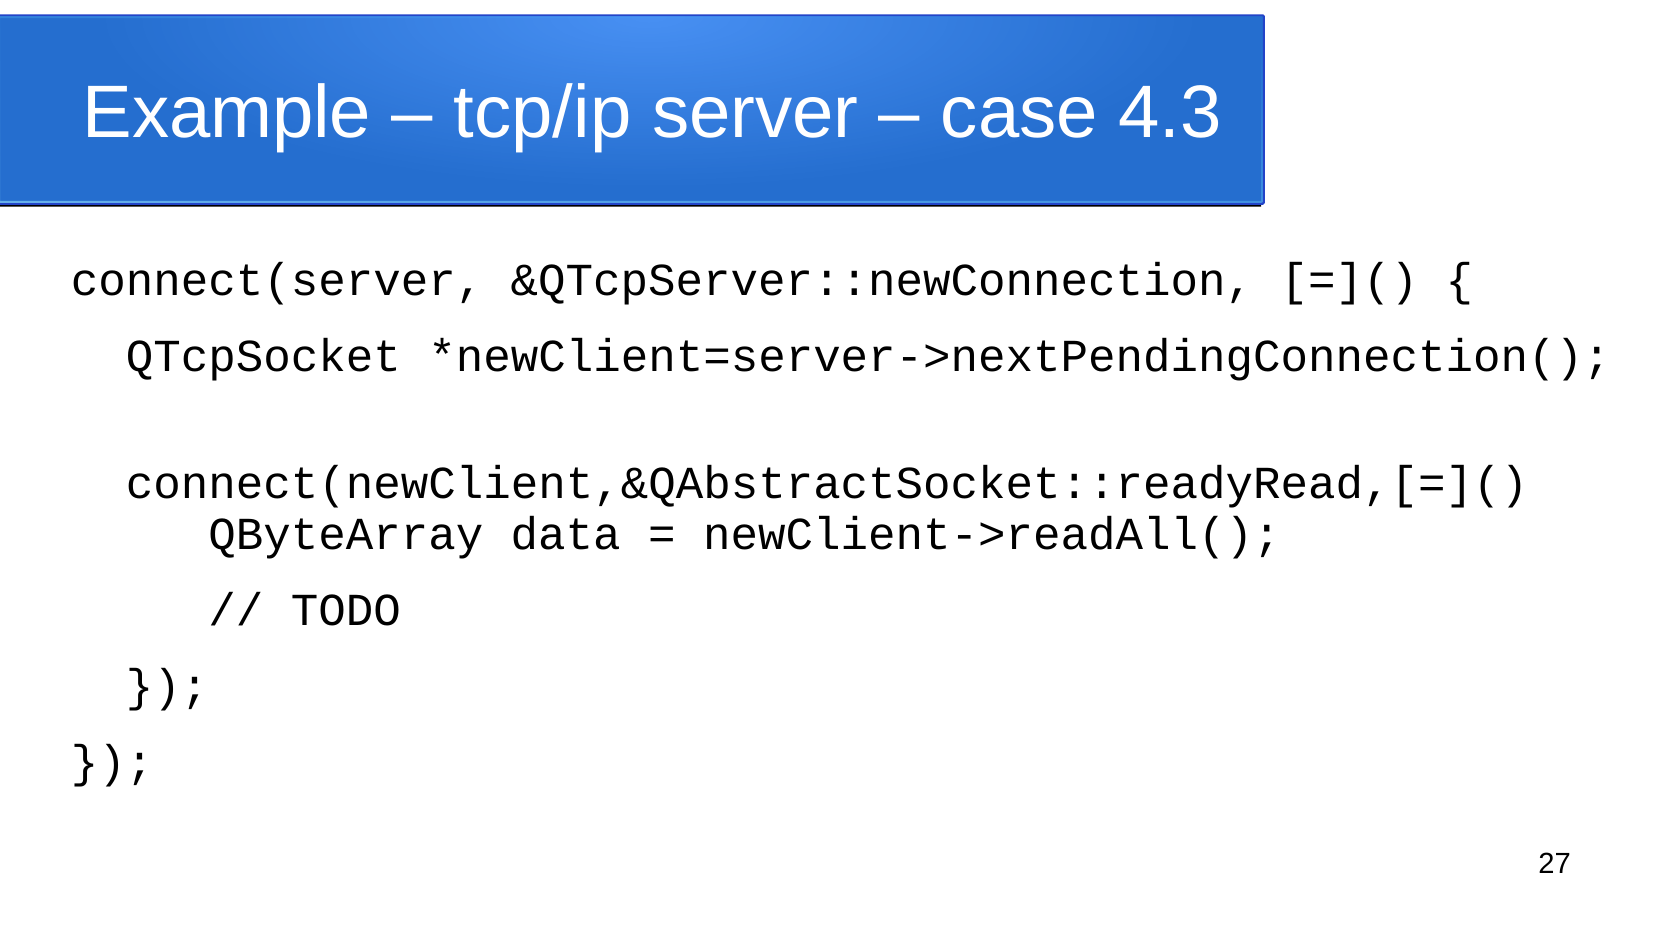

# Example – tcp/ip server – case 4.3
connect(server, &QTcpServer::newConnection, [=]() {
 QTcpSocket *newClient=server->nextPendingConnection();
 connect(newClient,&QAbstractSocket::readyRead,[=]() QByteArray data = newClient->readAll();
 // TODO
 });
});
27